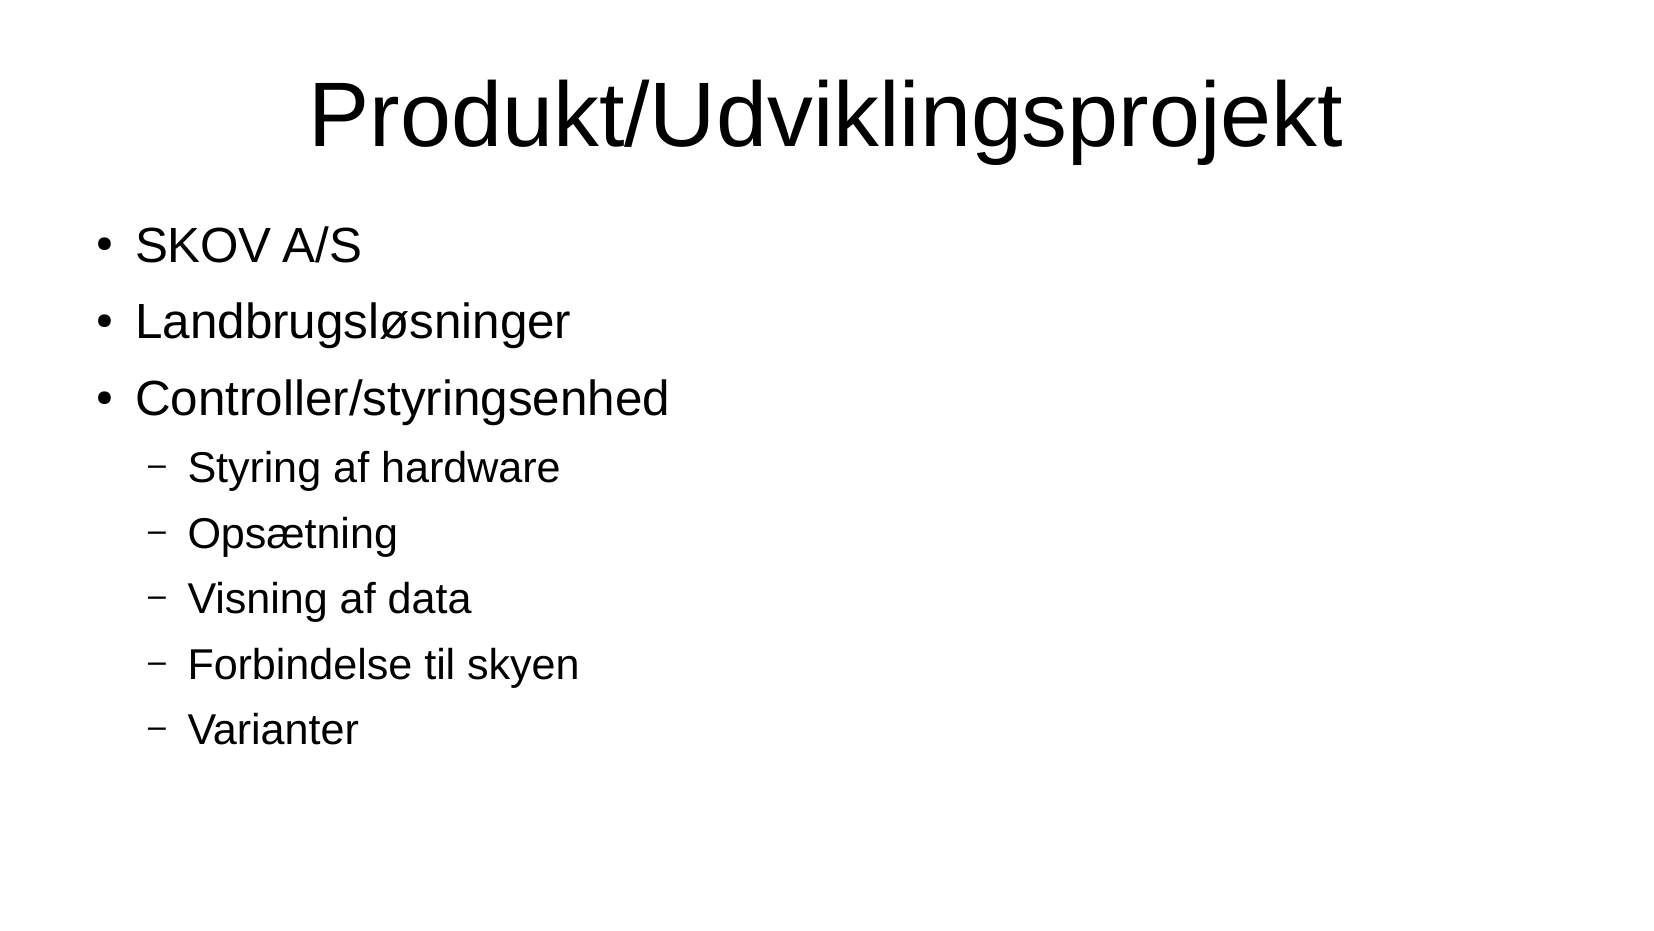

# Produkt/Udviklingsprojekt
SKOV A/S
Landbrugsløsninger
Controller/styringsenhed
Styring af hardware
Opsætning
Visning af data
Forbindelse til skyen
Varianter